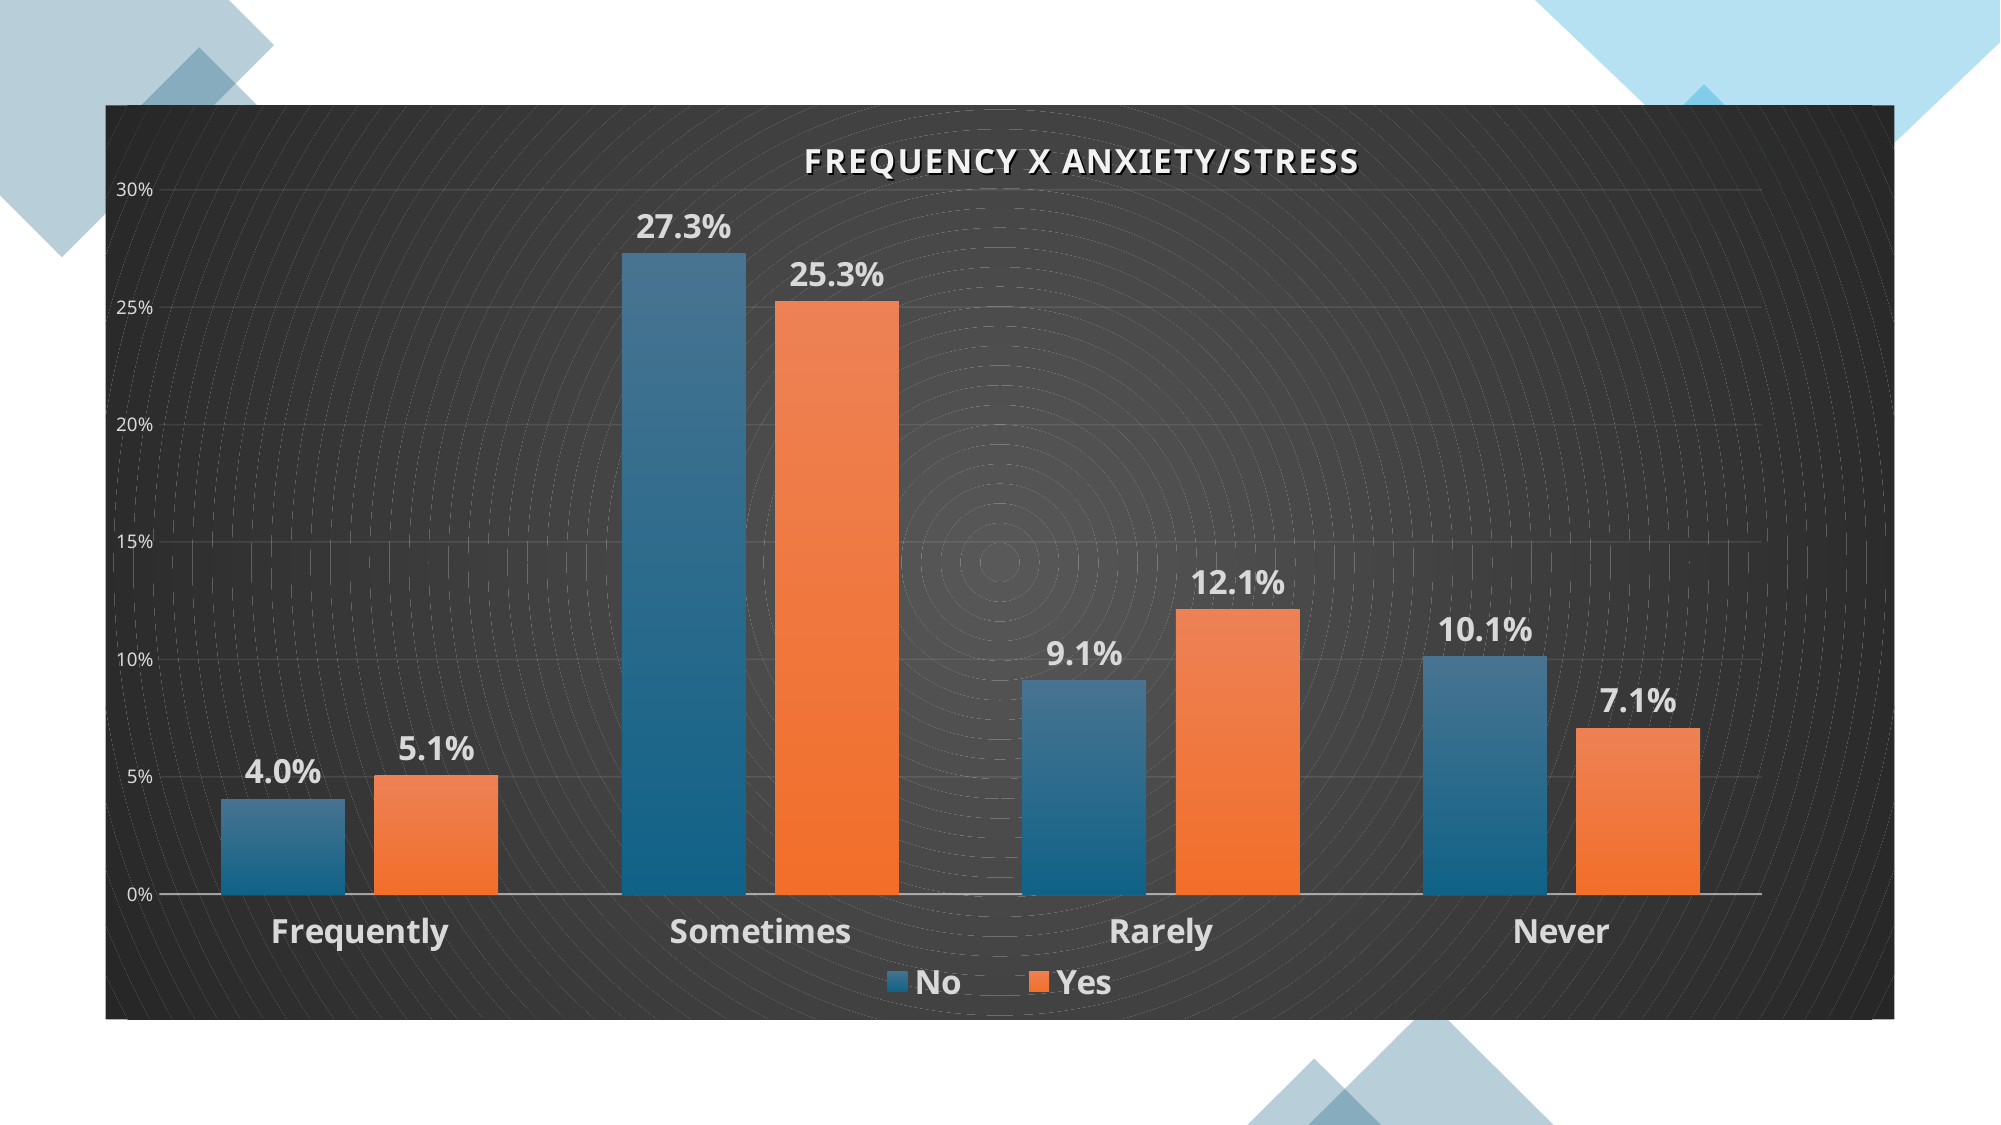

### Chart: FREQUENCY X ANXIETY/STRESS
| Category | No | Yes |
|---|---|---|
| Frequently | 0.0404040404040404 | 0.0505050505050505 |
| Sometimes | 0.272727272727273 | 0.252525252525253 |
| Rarely | 0.0909090909090909 | 0.121212121212121 |
| Never | 0.101010101010101 | 0.0707070707070707 |